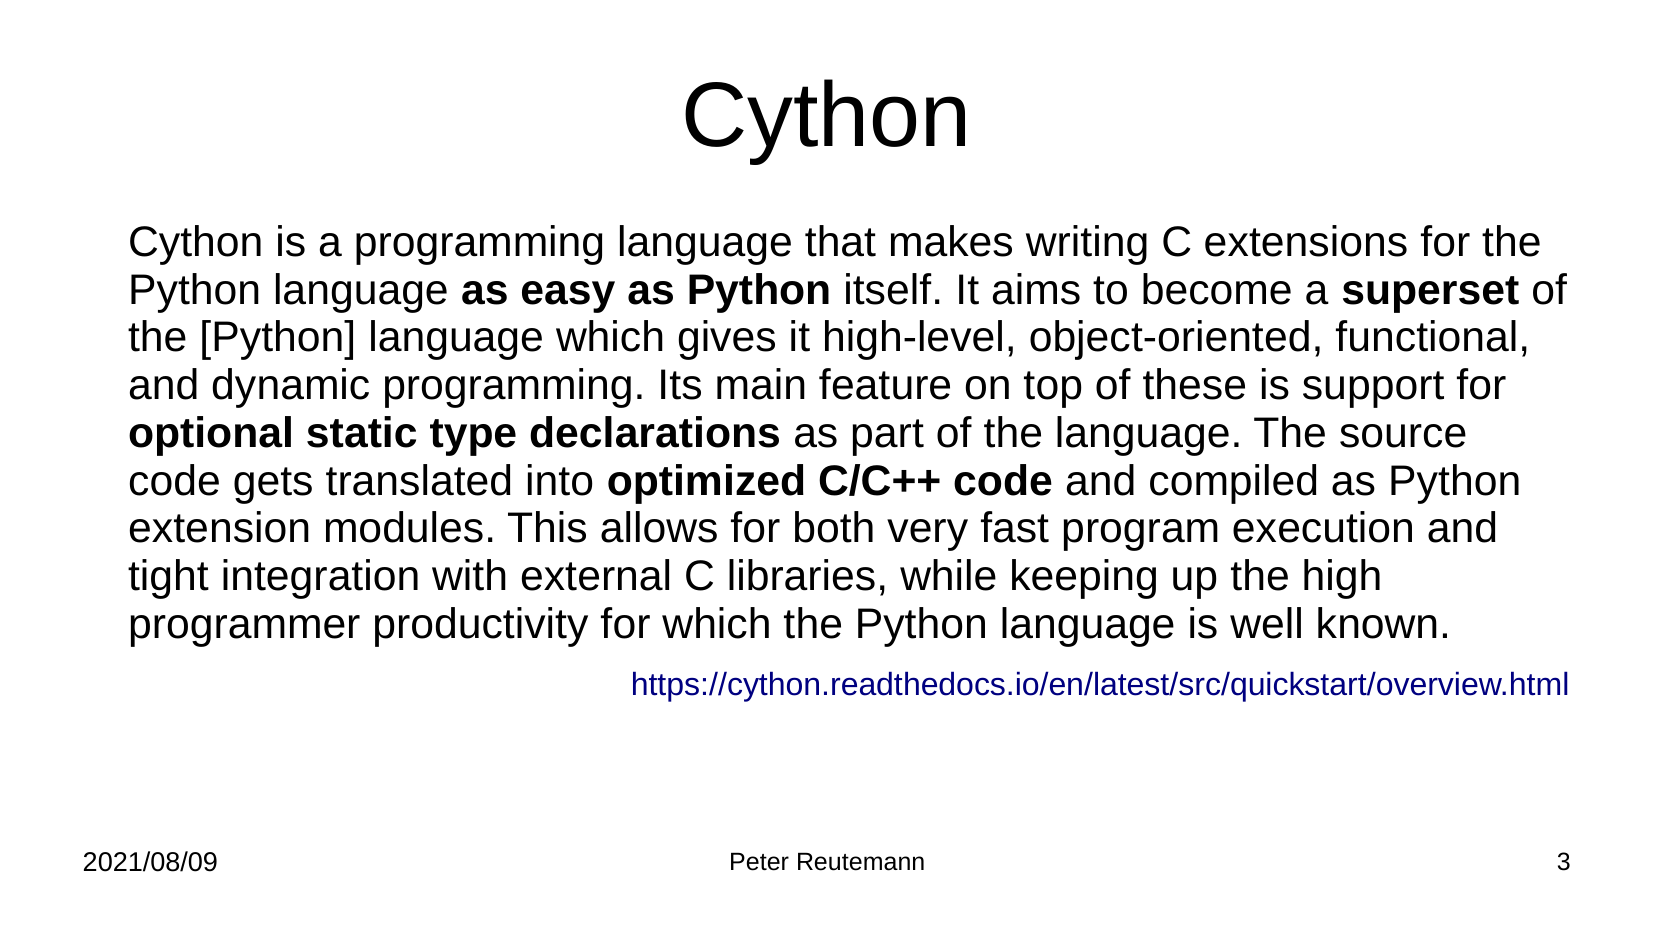

# Cython
Cython is a programming language that makes writing C extensions for the Python language as easy as Python itself. It aims to become a superset of the [Python] language which gives it high-level, object-oriented, functional, and dynamic programming. Its main feature on top of these is support for optional static type declarations as part of the language. The source code gets translated into optimized C/C++ code and compiled as Python extension modules. This allows for both very fast program execution and tight integration with external C libraries, while keeping up the high programmer productivity for which the Python language is well known.
https://cython.readthedocs.io/en/latest/src/quickstart/overview.html
2021/08/09
Peter Reutemann
3